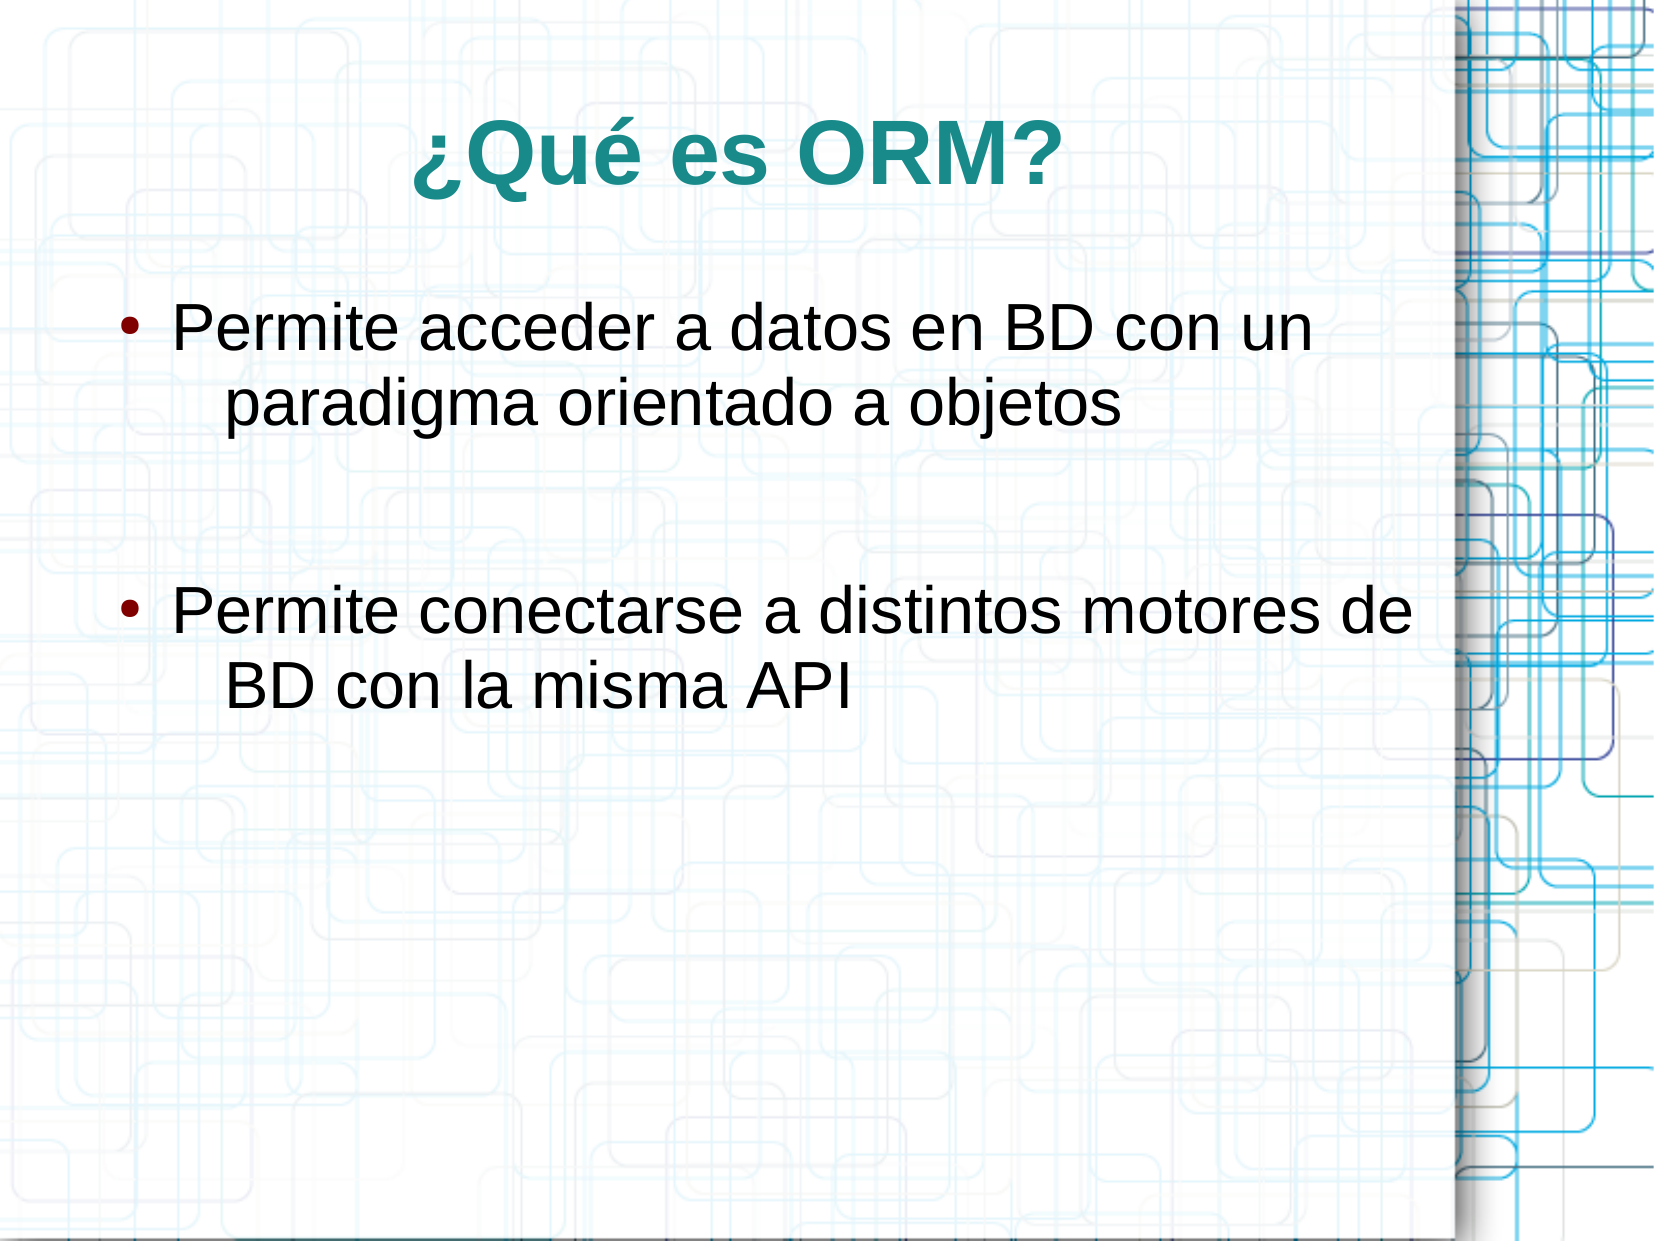

# ¿Qué es ORM?
Permite acceder a datos en BD con un paradigma orientado a objetos
Permite conectarse a distintos motores de BD con la misma API